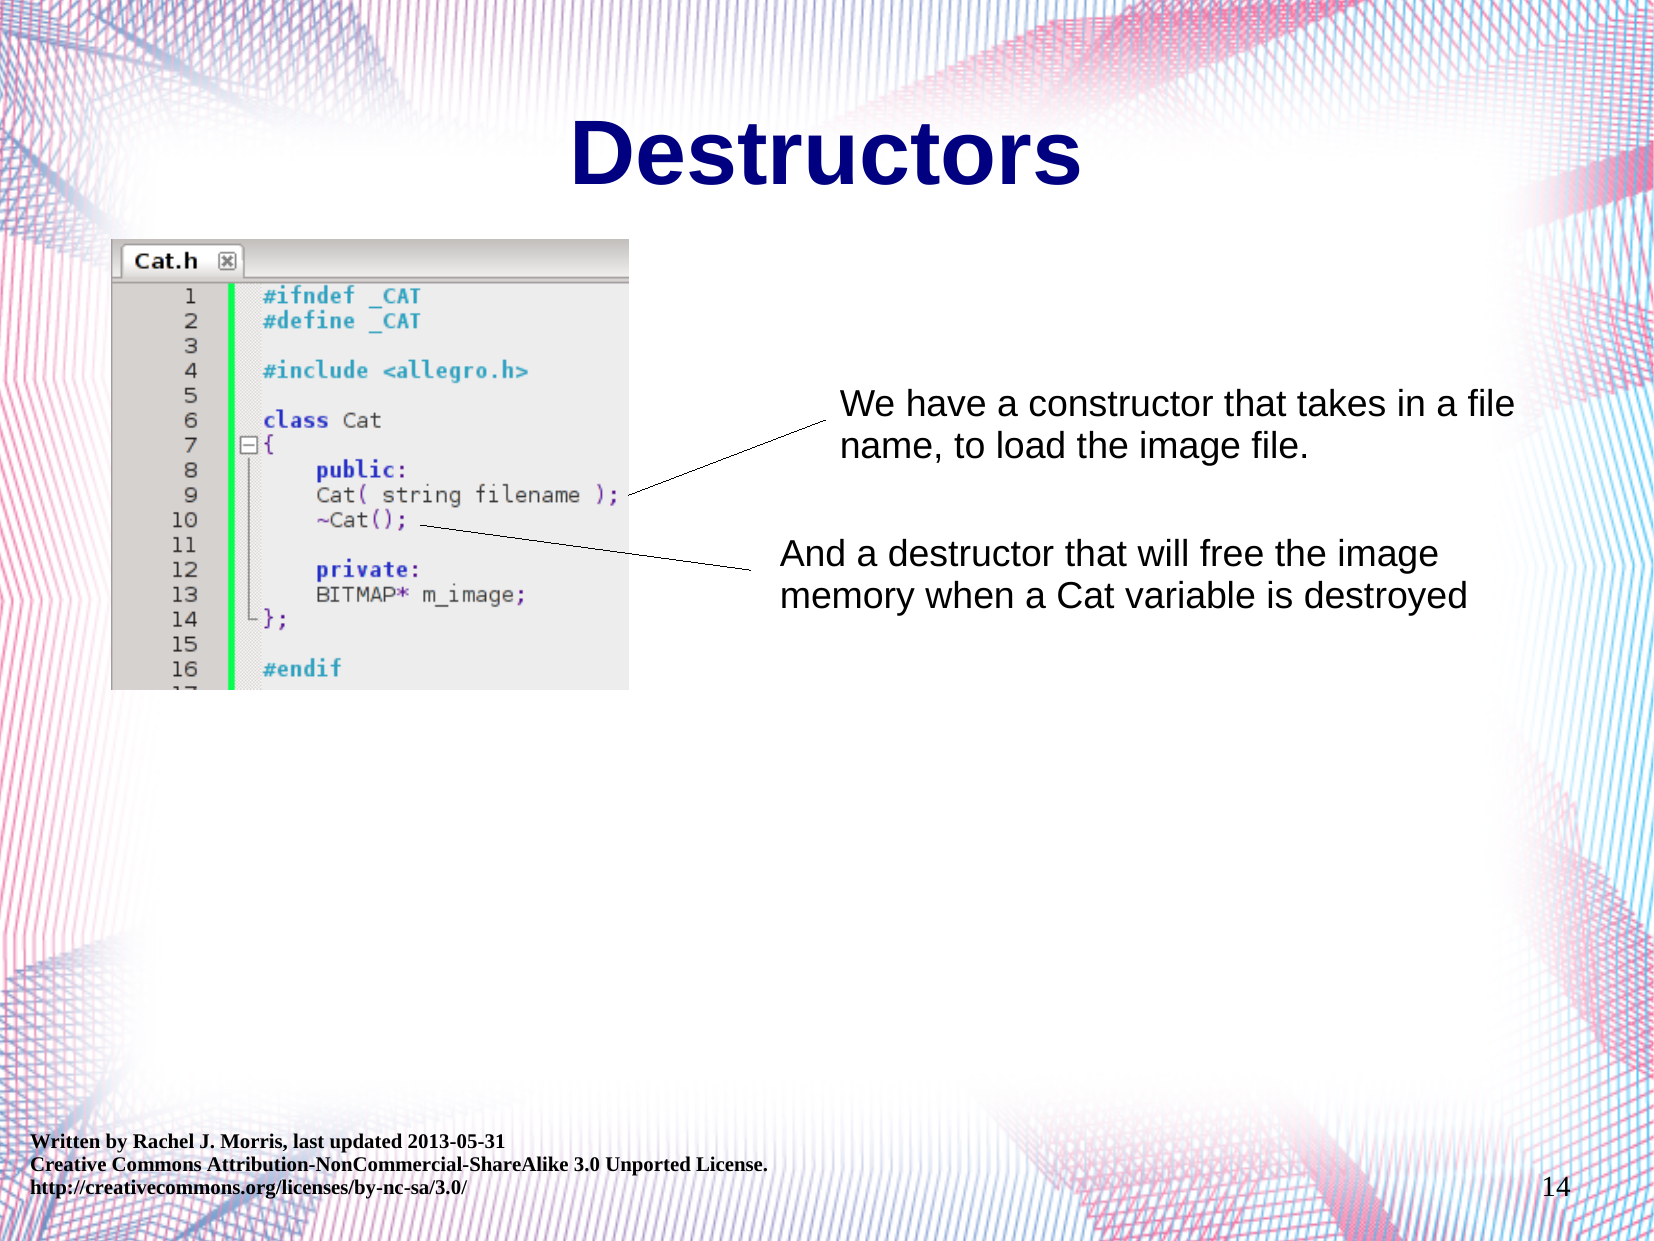

# Destructors
We have a constructor that takes in a file name, to load the image file.
And a destructor that will free the image memory when a Cat variable is destroyed
14